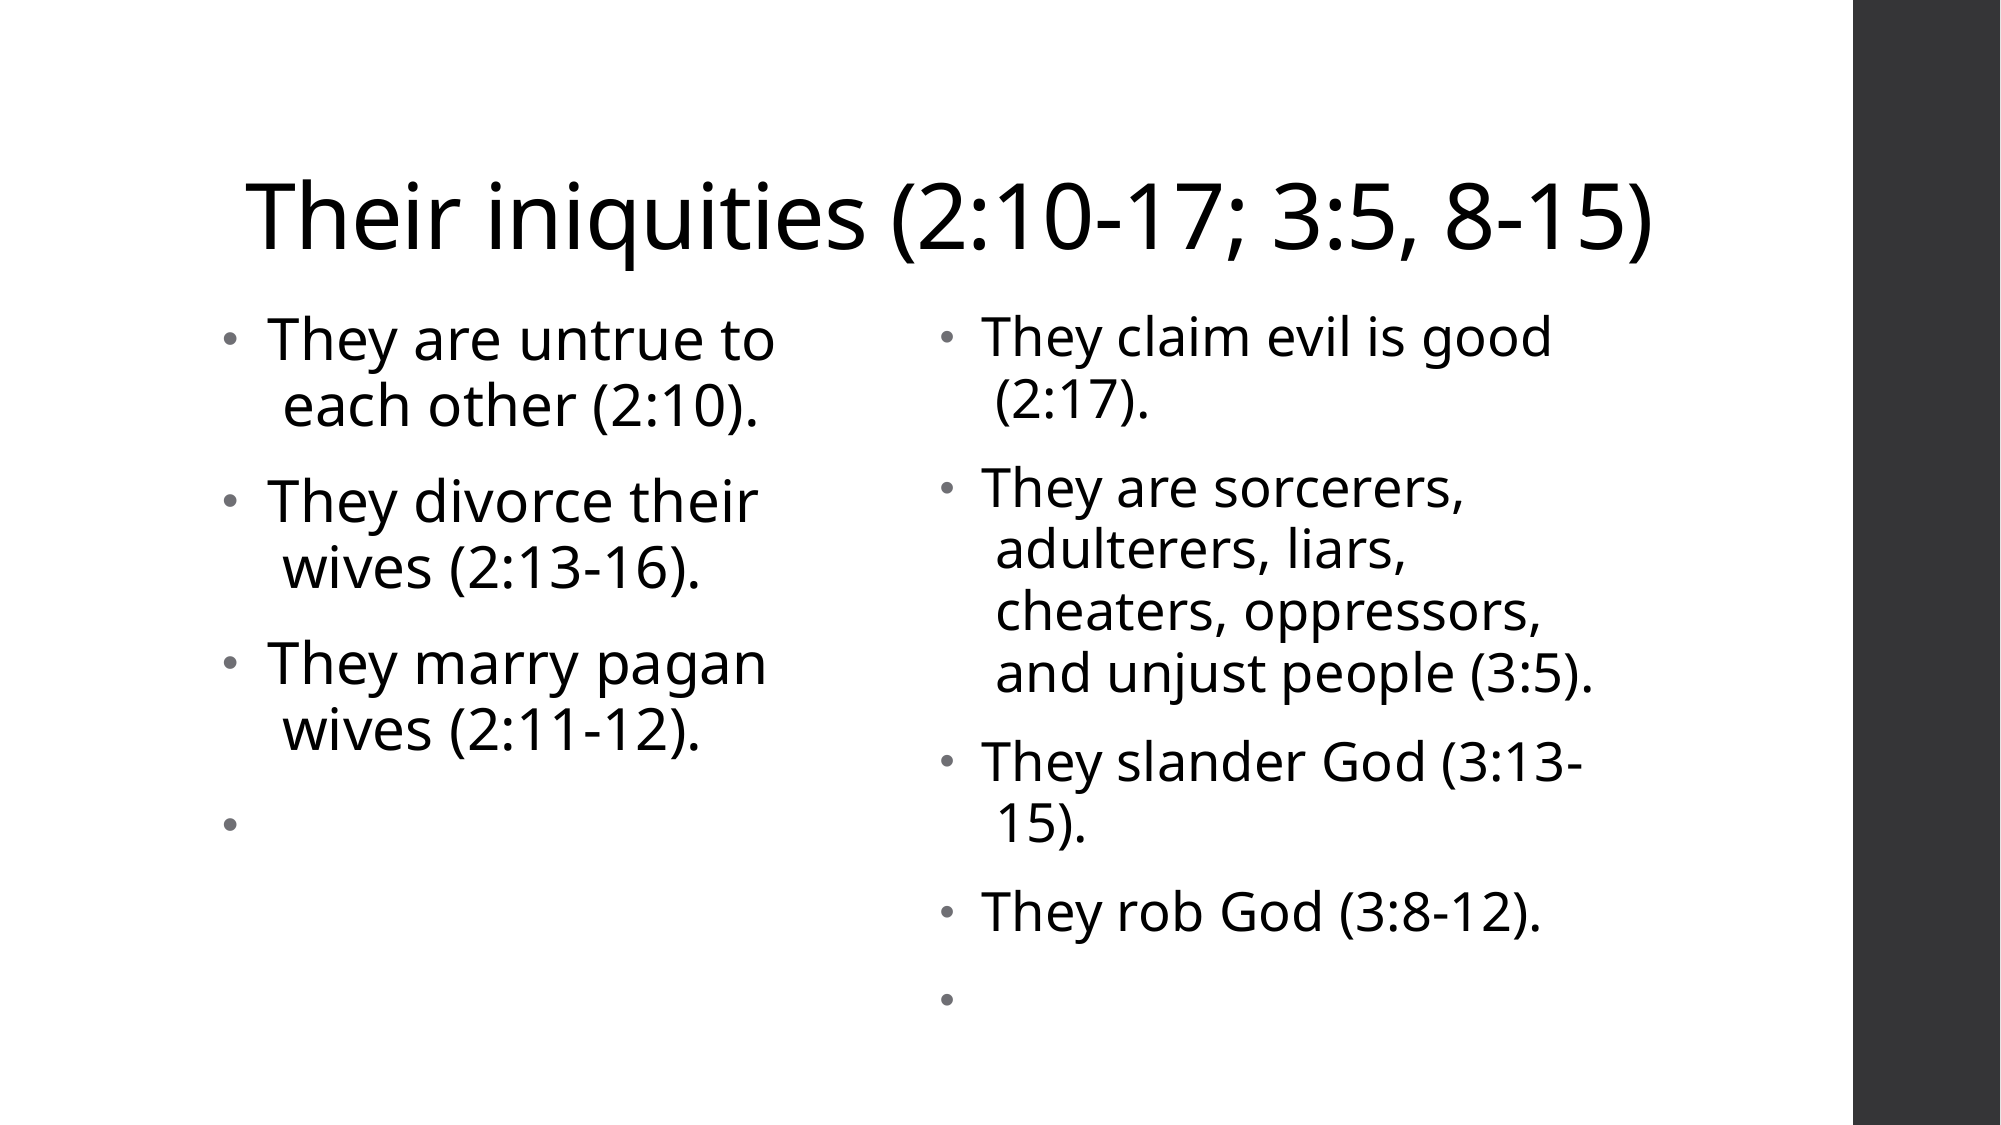

# Their iniquities (2:10-17; 3:5, 8-15)
 They are untrue to each other (2:10).
 They divorce their wives (2:13-16).
 They marry pagan wives (2:11-12).
 They claim evil is good (2:17).
 They are sorcerers, adulterers, liars, cheaters, oppressors, and unjust people (3:5).
 They slander God (3:13-15).
 They rob God (3:8-12).